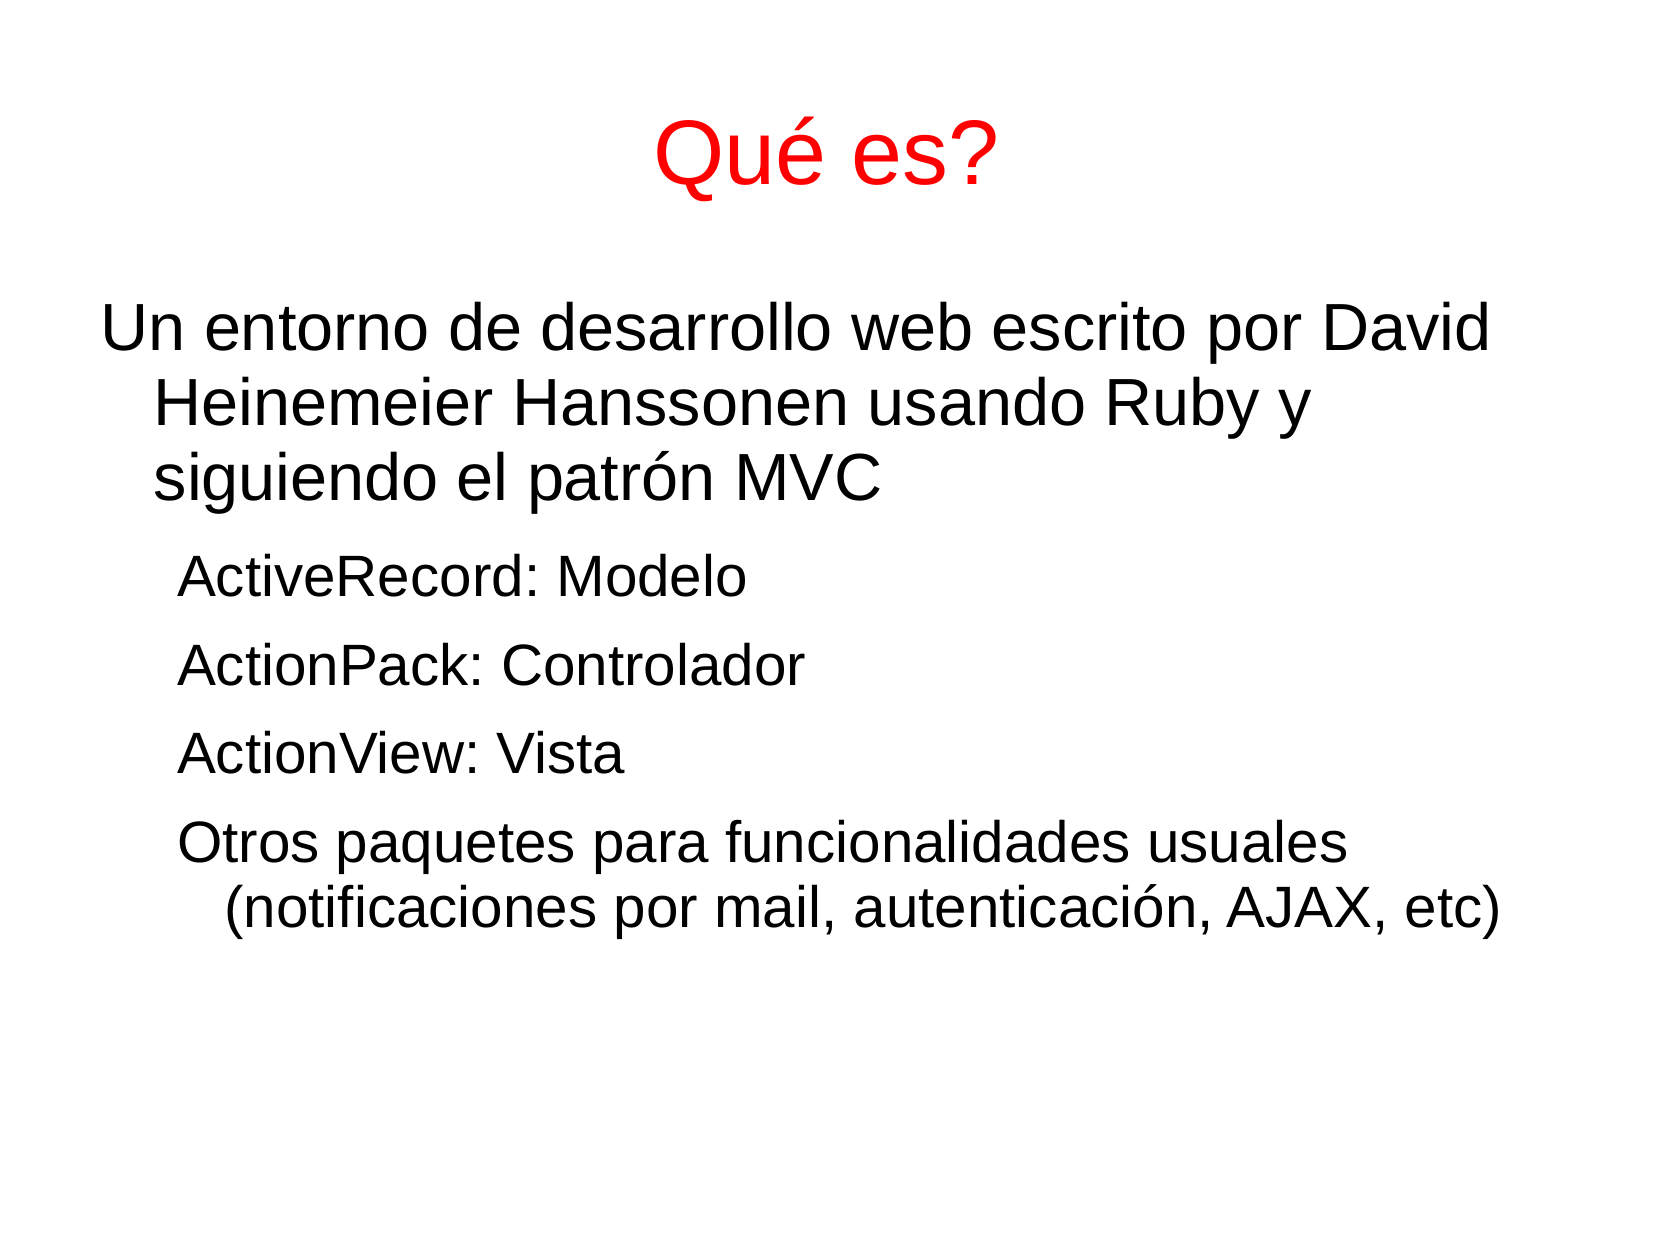

# Qué es?
Un entorno de desarrollo web escrito por David Heinemeier Hanssonen usando Ruby y siguiendo el patrón MVC
ActiveRecord: Modelo
ActionPack: Controlador
ActionView: Vista
Otros paquetes para funcionalidades usuales (notificaciones por mail, autenticación, AJAX, etc)